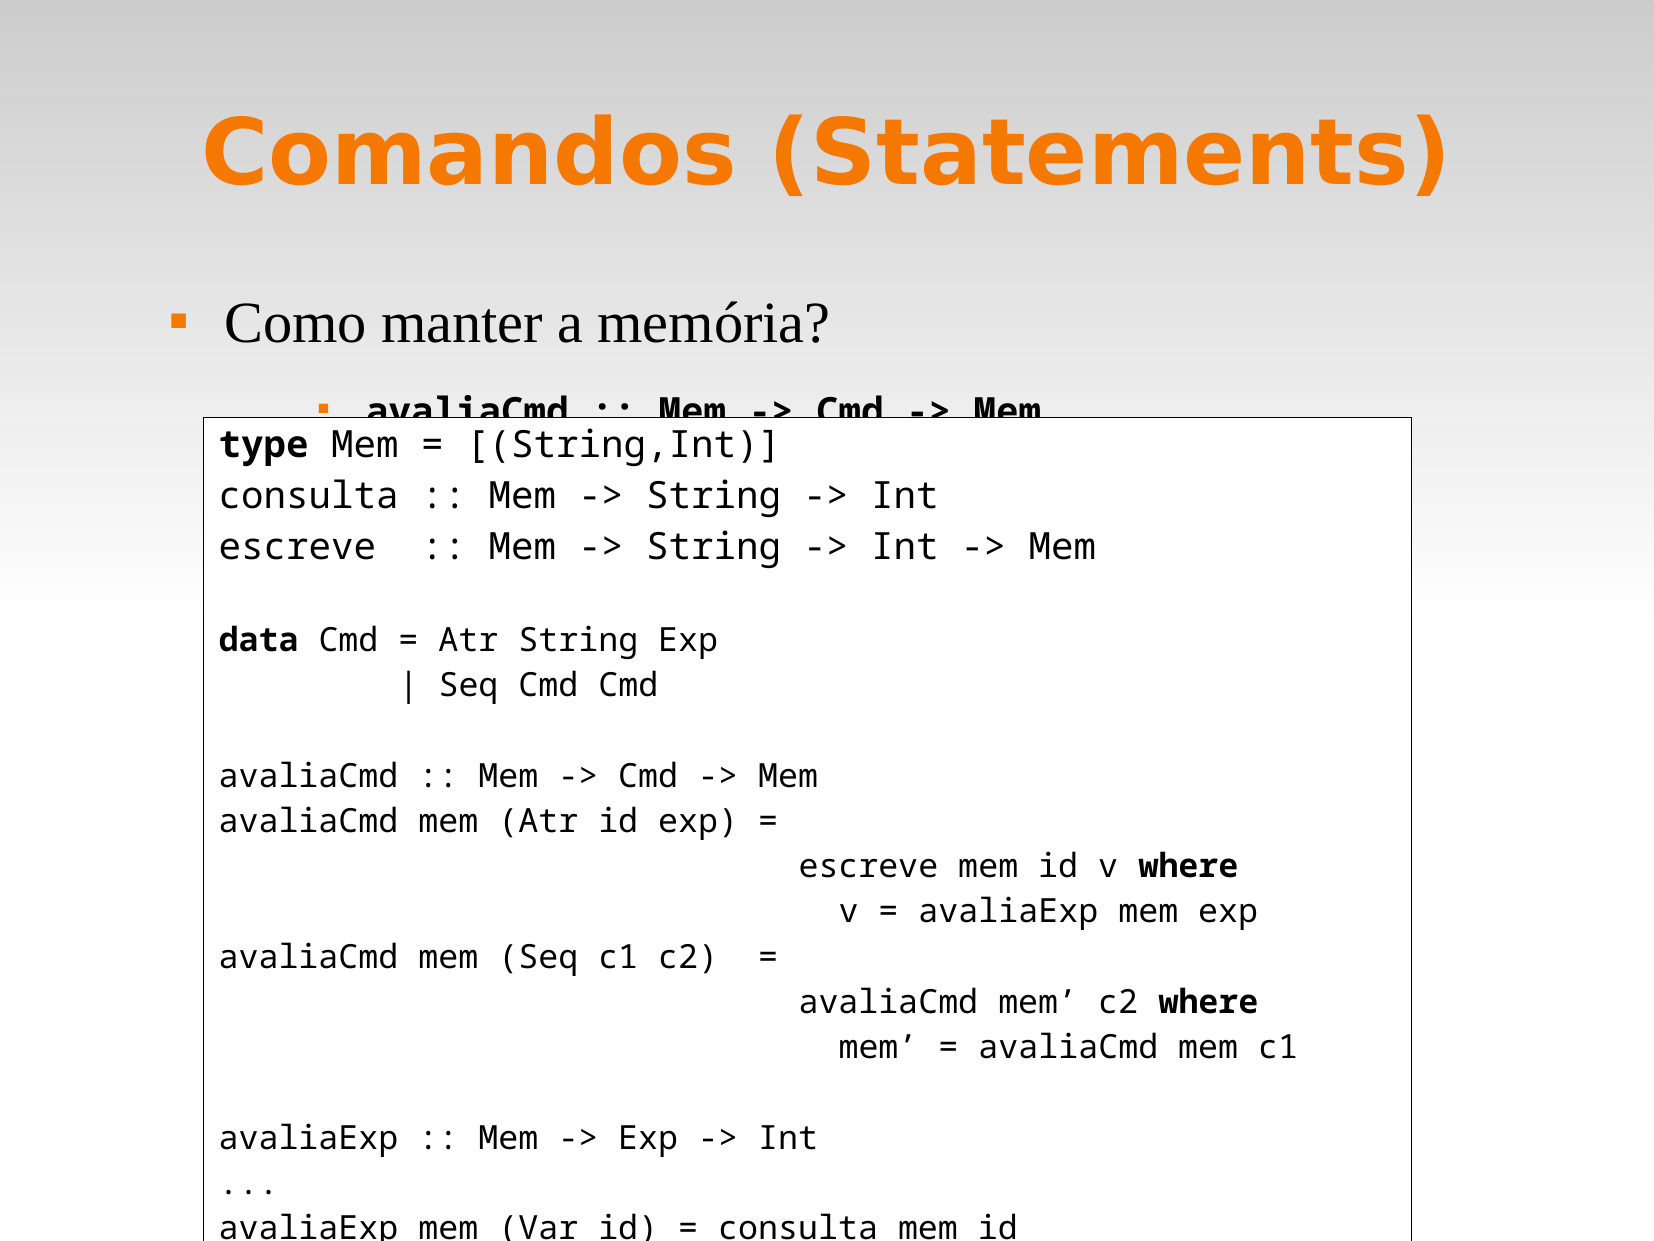

# Comandos (Statements)
Como manter a memória?
avaliaCmd :: Mem -> Cmd -> Mem
type Mem = [(String,Int)]
consulta :: Mem -> String -> Int
escreve :: Mem -> String -> Int -> Mem
data Cmd = Atr String Exp
 | Seq Cmd Cmd
avaliaCmd :: Mem -> Cmd -> Mem
avaliaCmd mem (Atr id exp) =
 escreve mem id v where
 v = avaliaExp mem exp
avaliaCmd mem (Seq c1 c2) =
 avaliaCmd mem’ c2 where
 mem’ = avaliaCmd mem c1
avaliaExp :: Mem -> Exp -> Int
...
avaliaExp mem (Var id) = consulta mem id